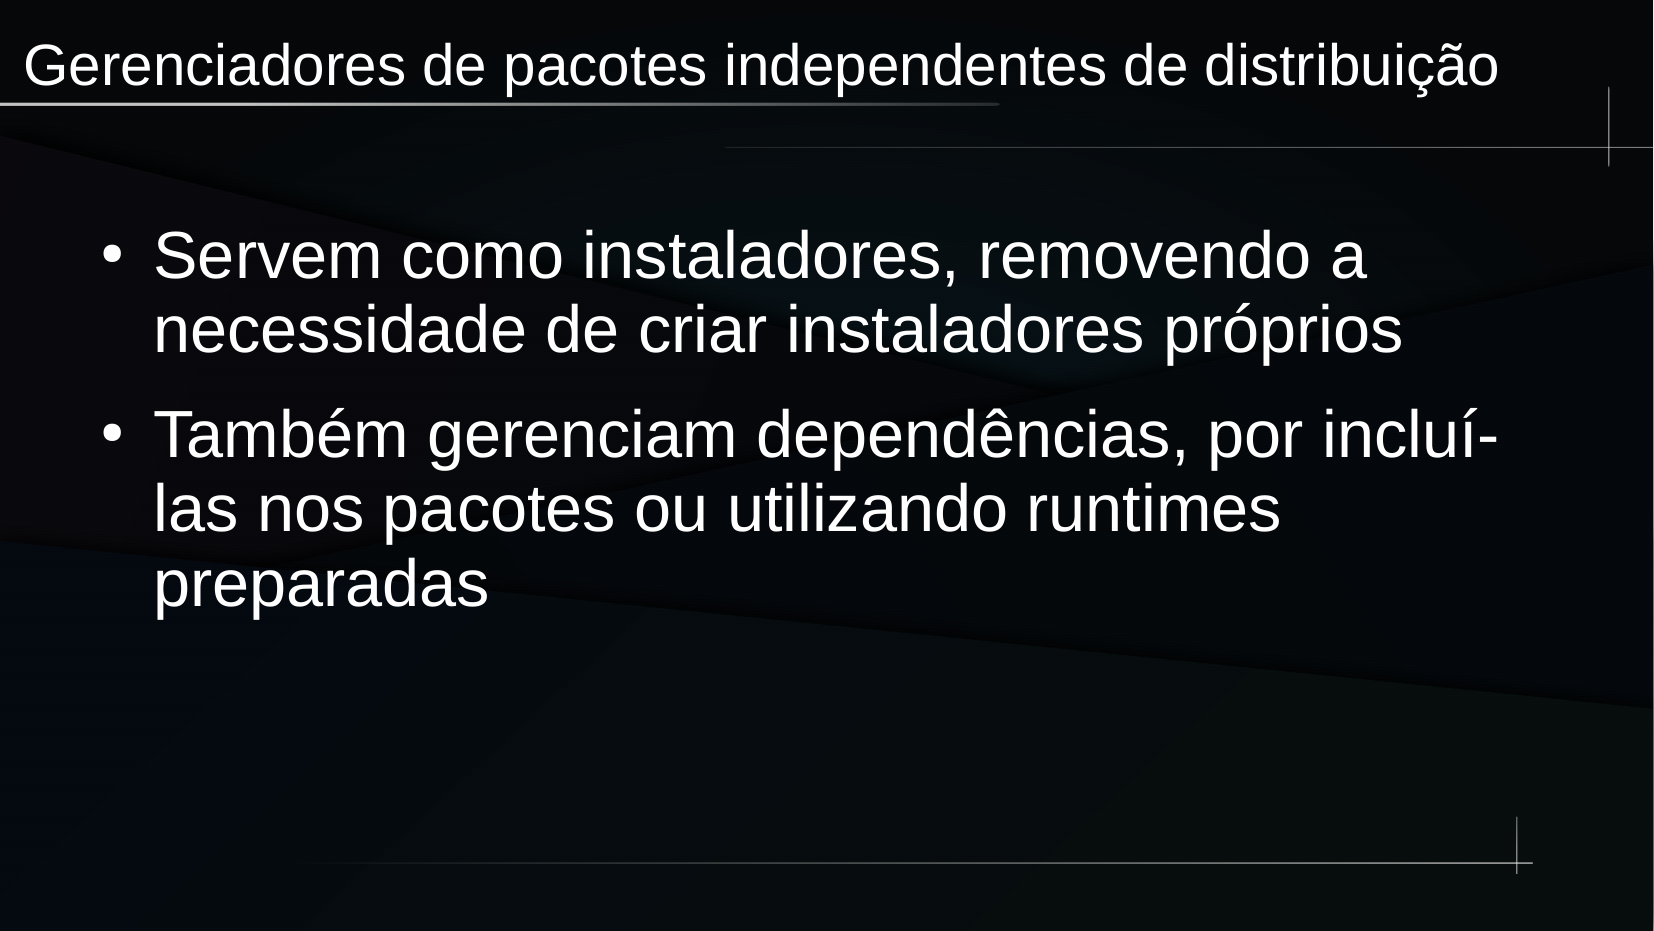

# Gerenciadores de pacotes independentes de distribuição
Servem como instaladores, removendo a necessidade de criar instaladores próprios
Também gerenciam dependências, por incluí-las nos pacotes ou utilizando runtimes preparadas